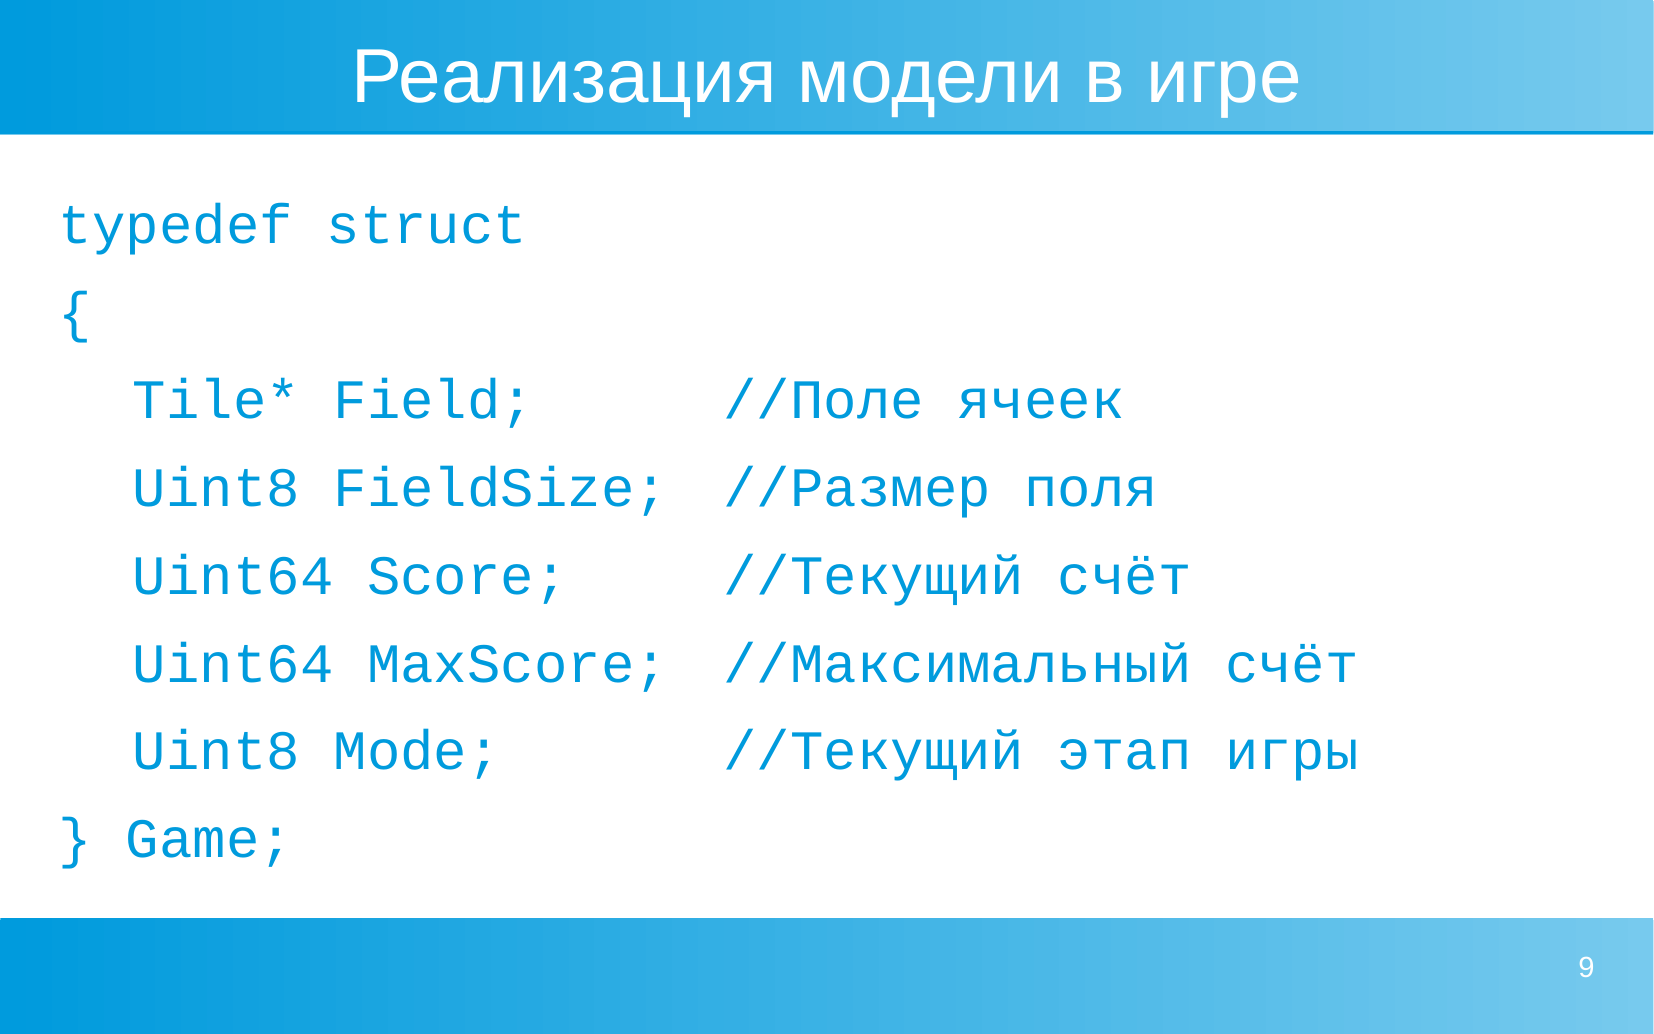

# Реализация модели в игре
typedef struct
{
	Tile* Field;			//Поле ячеек
	Uint8 FieldSize;	//Размер поля
	Uint64 Score;			//Текущий счёт
	Uint64 MaxScore;	//Максимальный счёт
	Uint8 Mode;				//Текущий этап игры
} Game;
9